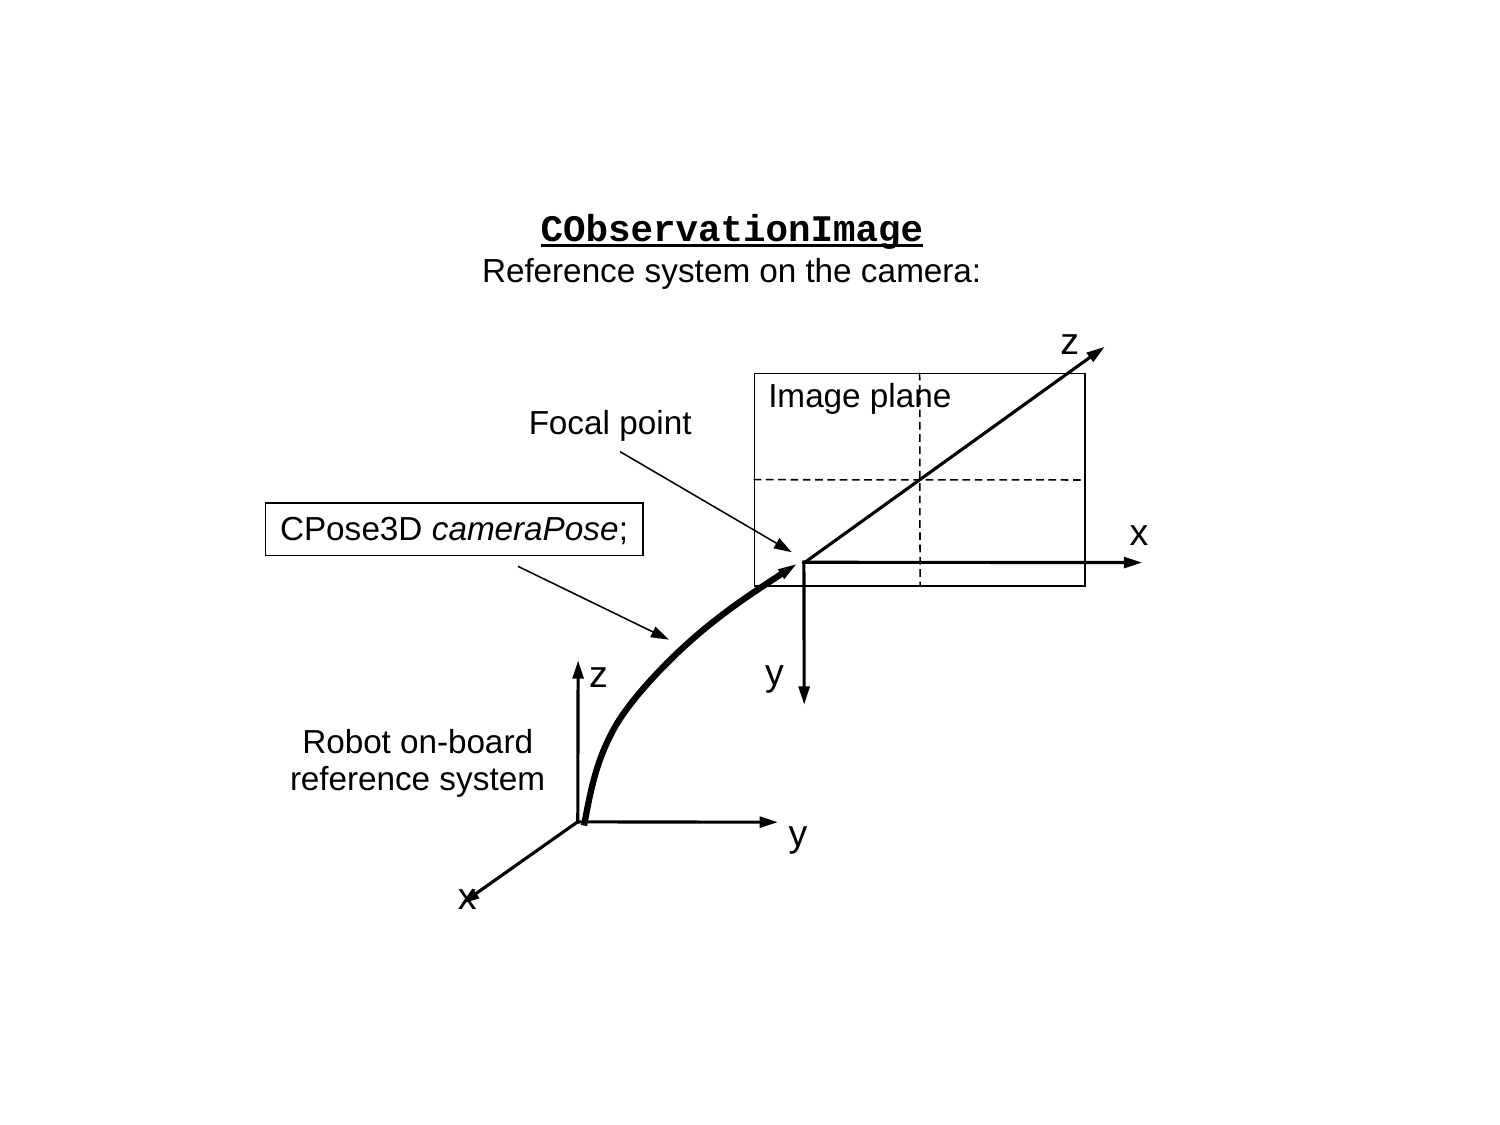

CObservationImage
Reference system on the camera:
z
Image plane
Focal point
CPose3D cameraPose;
x
y
z
y
x
Robot on-board
reference system